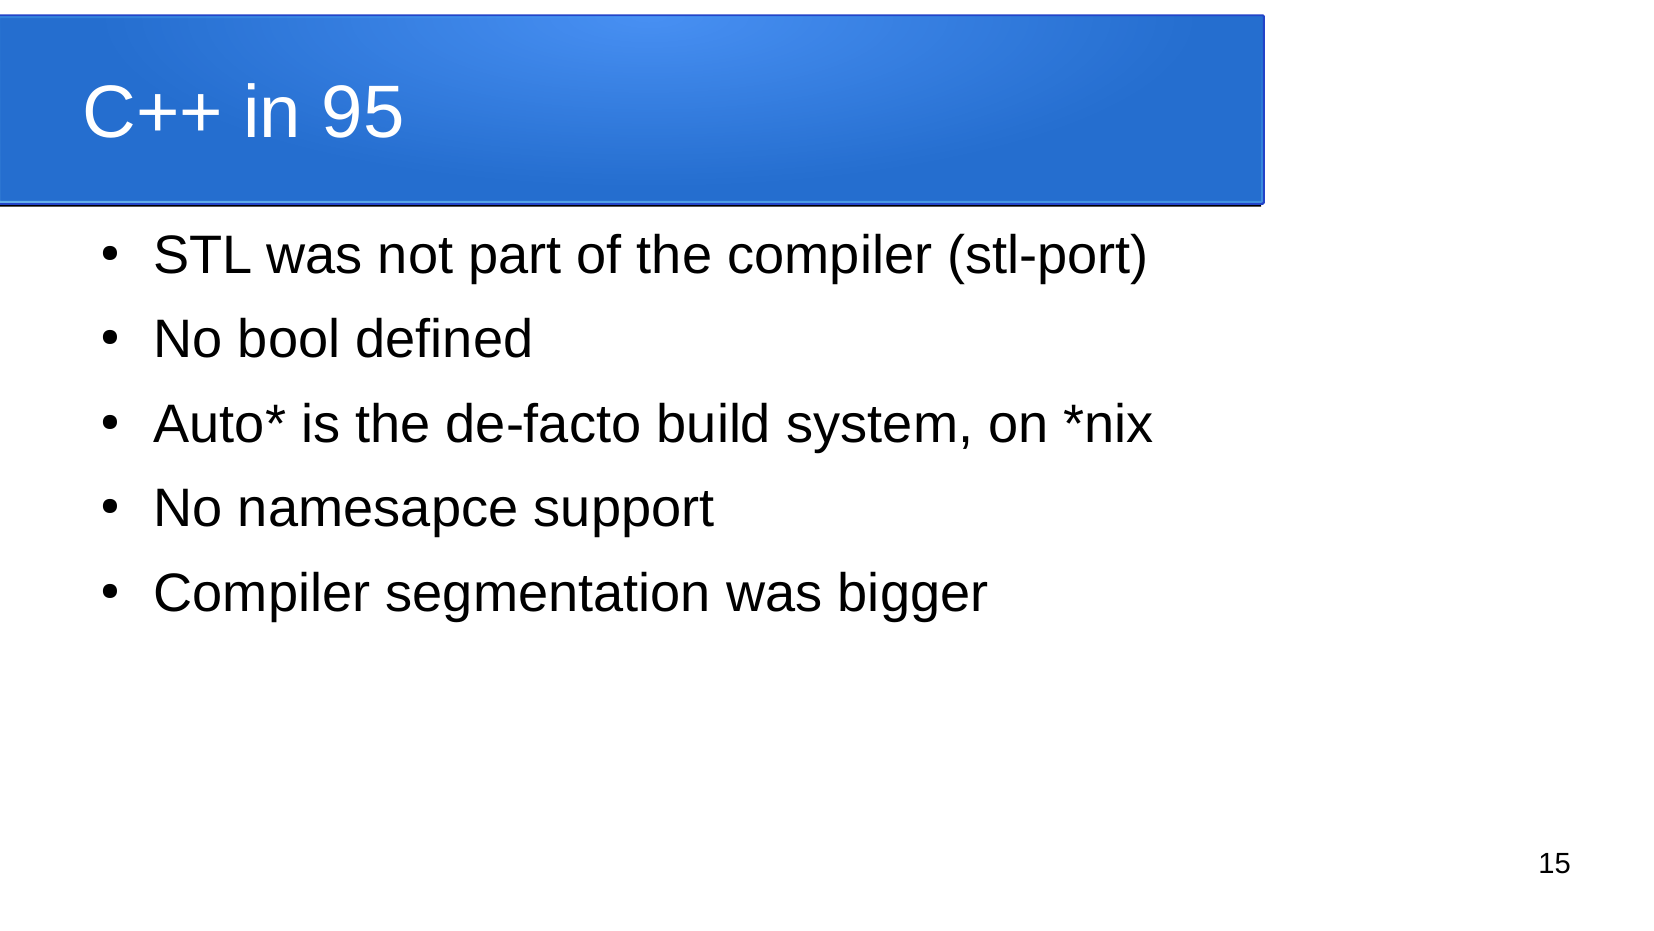

# C++ in 95
STL was not part of the compiler (stl-port)
No bool defined
Auto* is the de-facto build system, on *nix
No namesapce support
Compiler segmentation was bigger
15